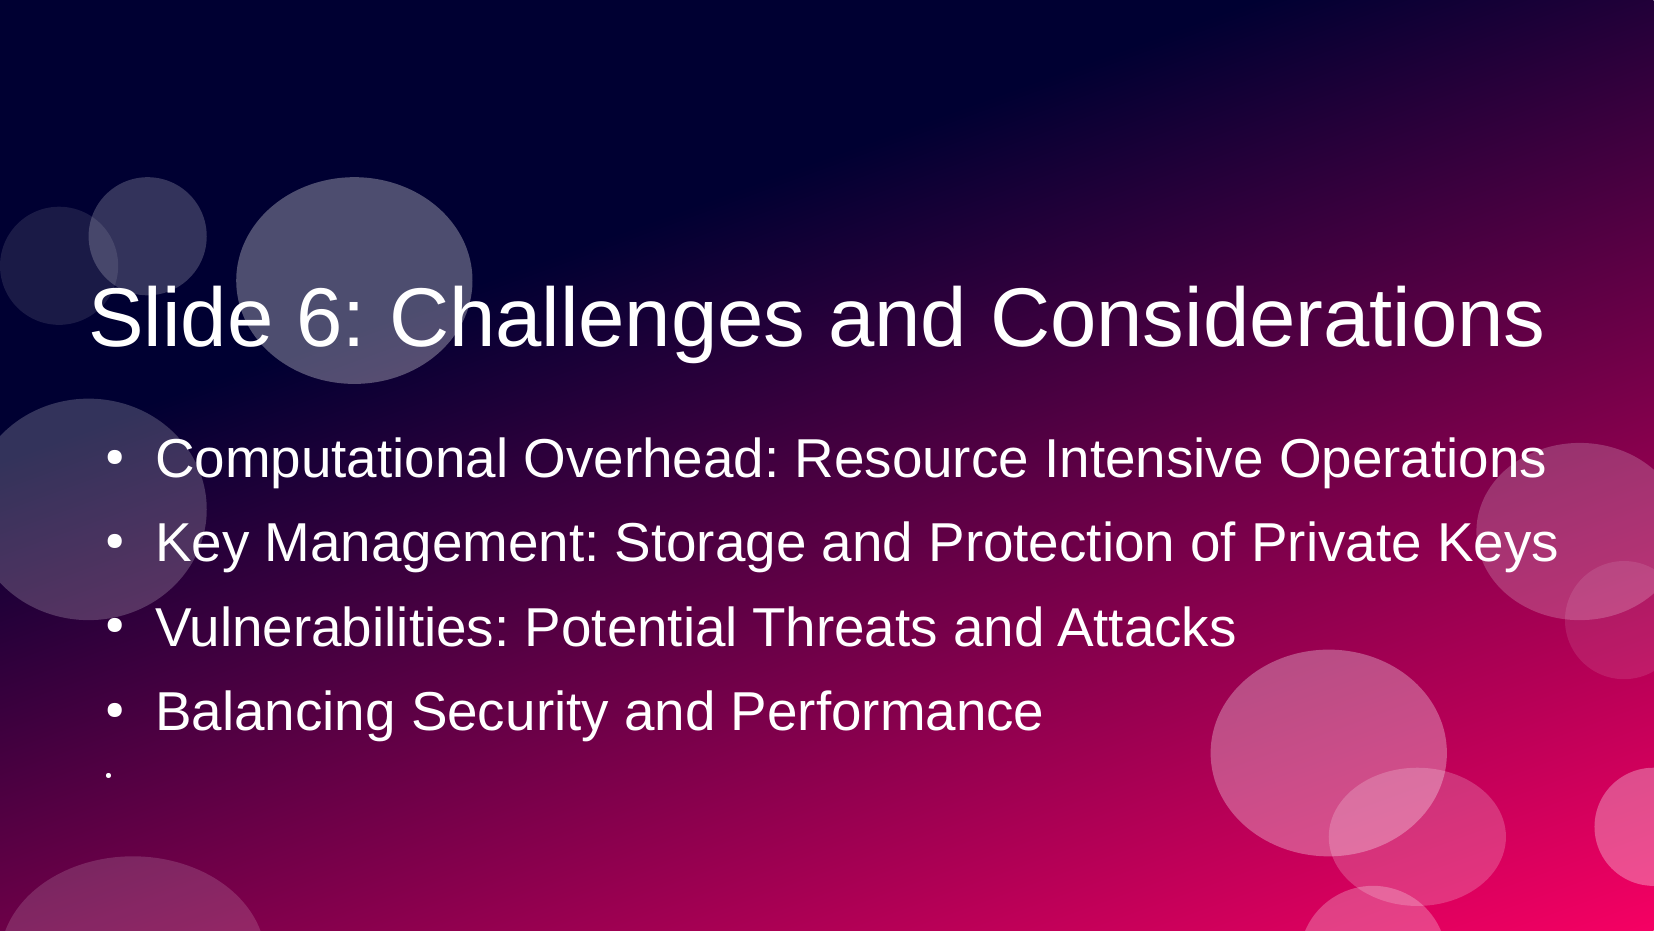

# Slide 6: Challenges and Considerations
Computational Overhead: Resource Intensive Operations
Key Management: Storage and Protection of Private Keys
Vulnerabilities: Potential Threats and Attacks
Balancing Security and Performance